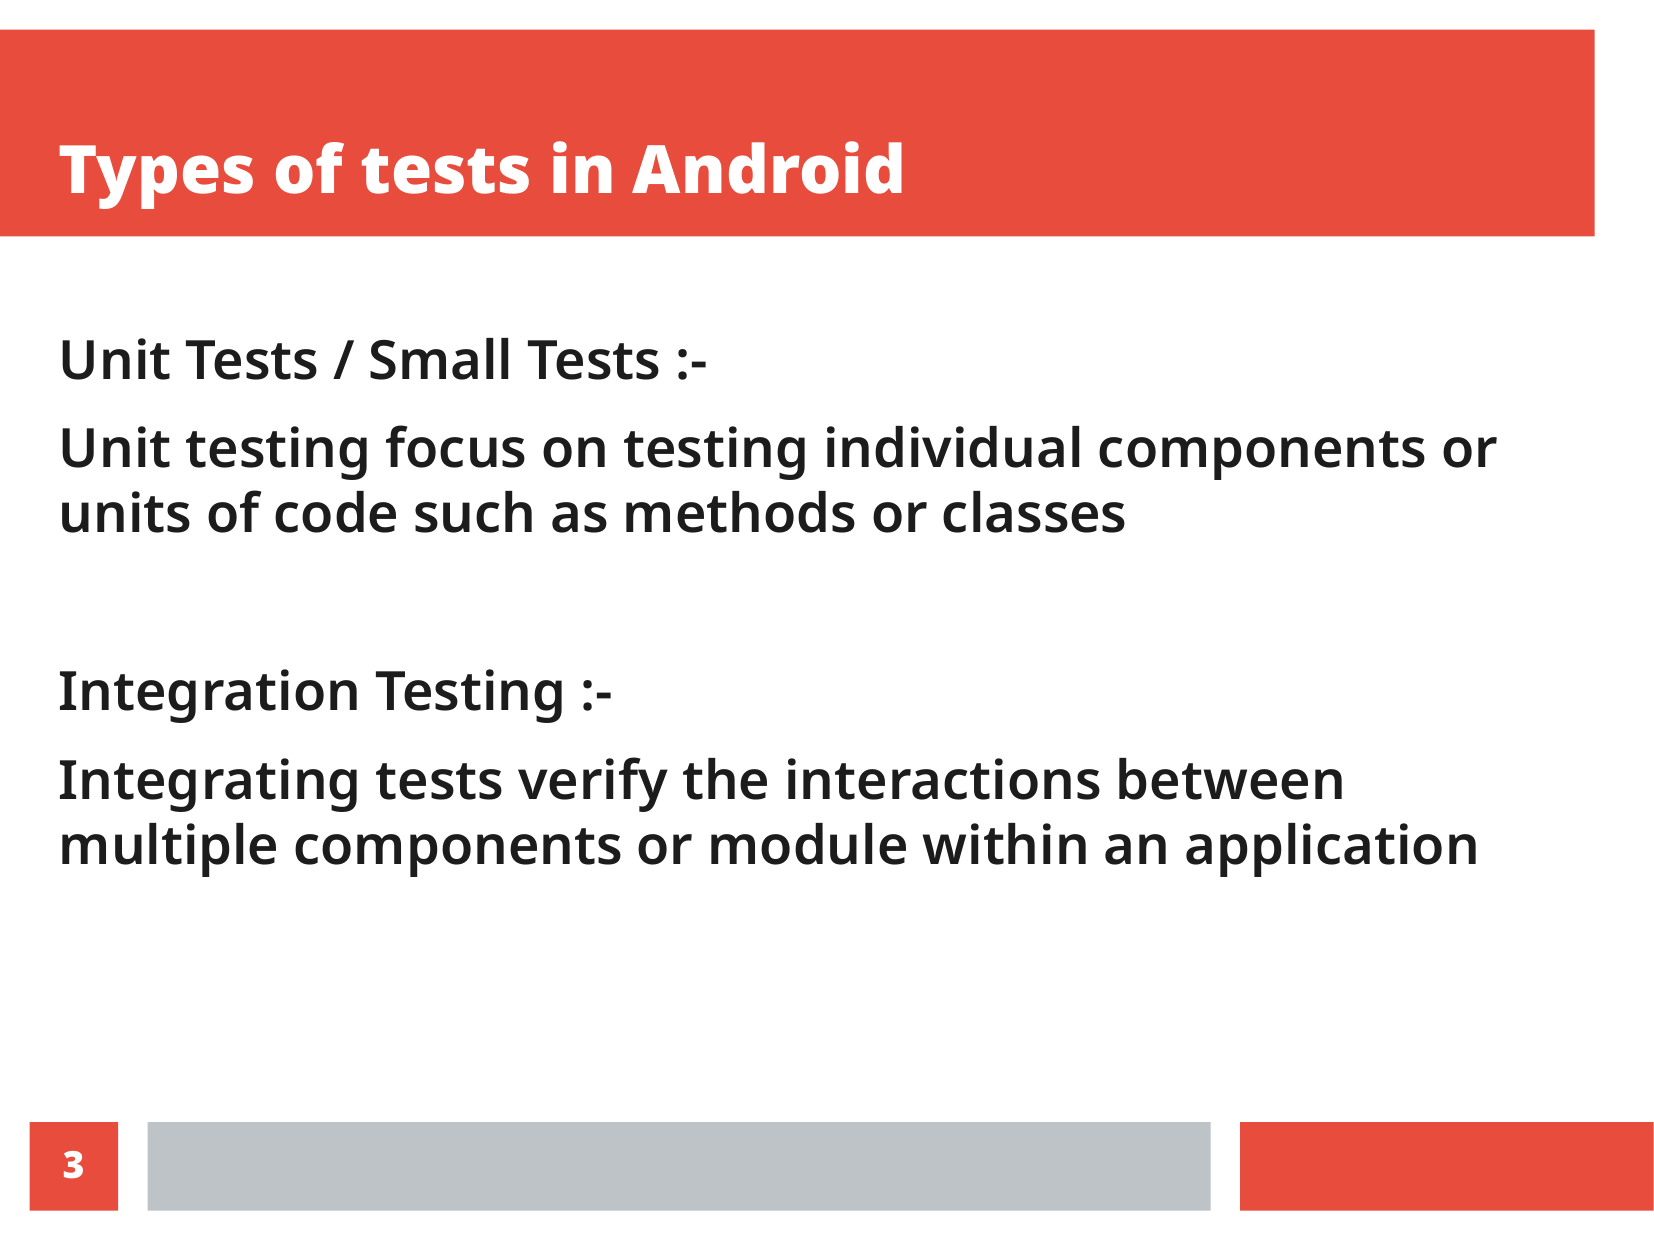

# Types of tests in Android
Unit Tests / Small Tests :-
Unit testing focus on testing individual components or units of code such as methods or classes
Integration Testing :-
Integrating tests verify the interactions between multiple components or module within an application